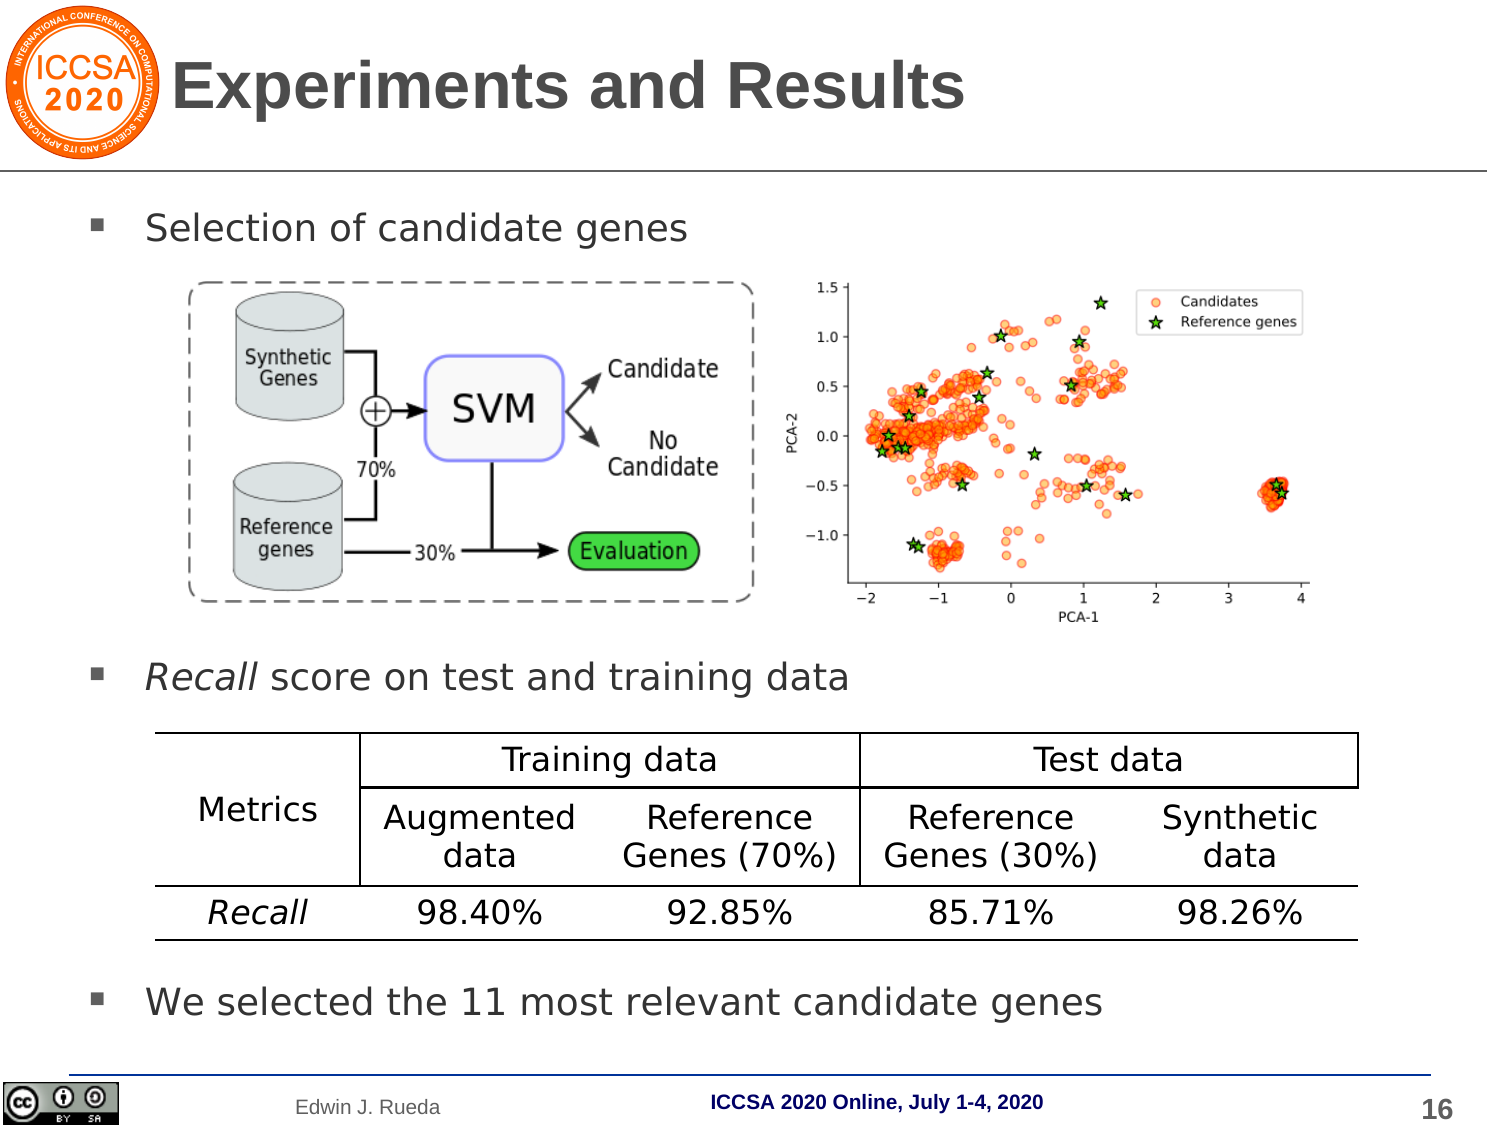

# Experiments and Results
Selection of candidate genes
Recall score on test and training data
| Metrics | Training data | | Test data | |
| --- | --- | --- | --- | --- |
| | Augmented data | Reference Genes (70%) | Reference Genes (30%) | Synthetic data |
| Recall | 98.40% | 92.85% | 85.71% | 98.26% |
We selected the 11 most relevant candidate genes